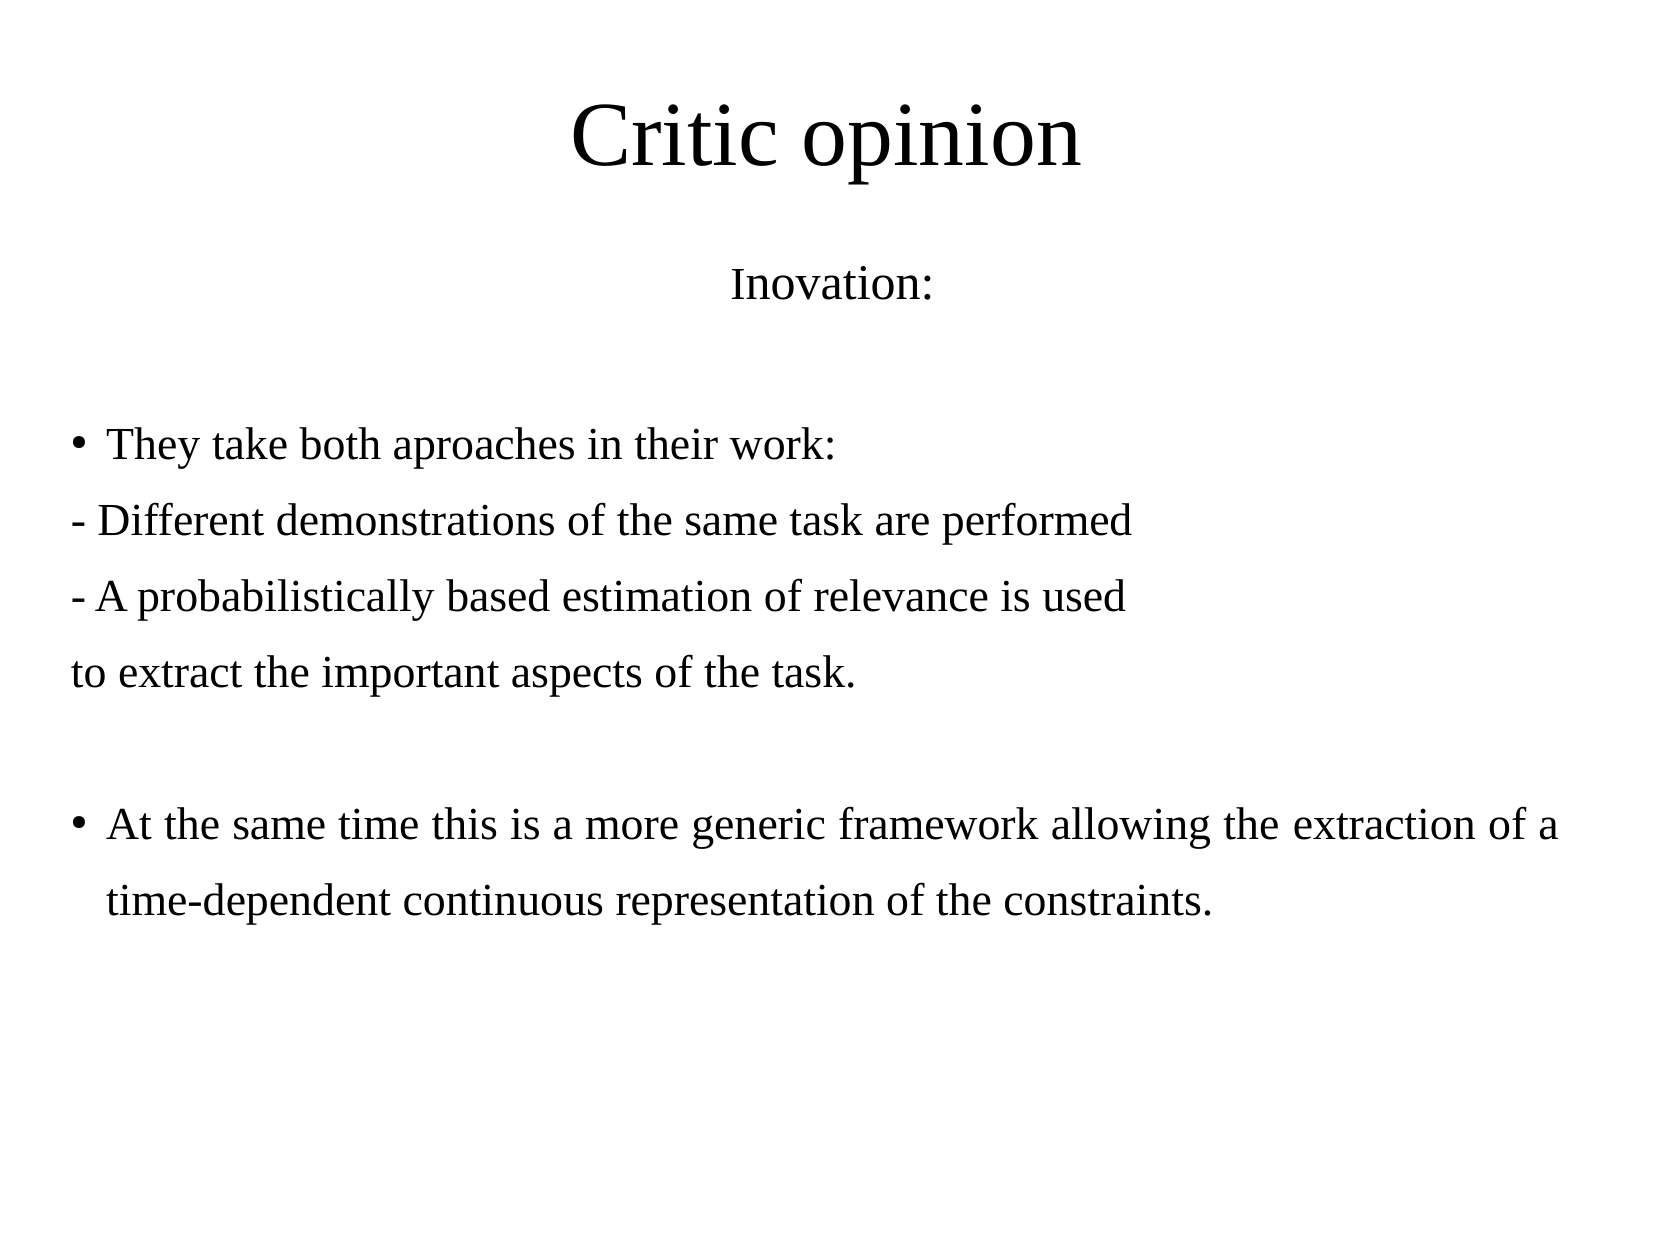

# Critic opinion
Inovation:
They take both aproaches in their work:
- Different demonstrations of the same task are performed
- A probabilistically based estimation of relevance is used
to extract the important aspects of the task.
At the same time this is a more generic framework allowing the extraction of a time-dependent continuous representation of the constraints.